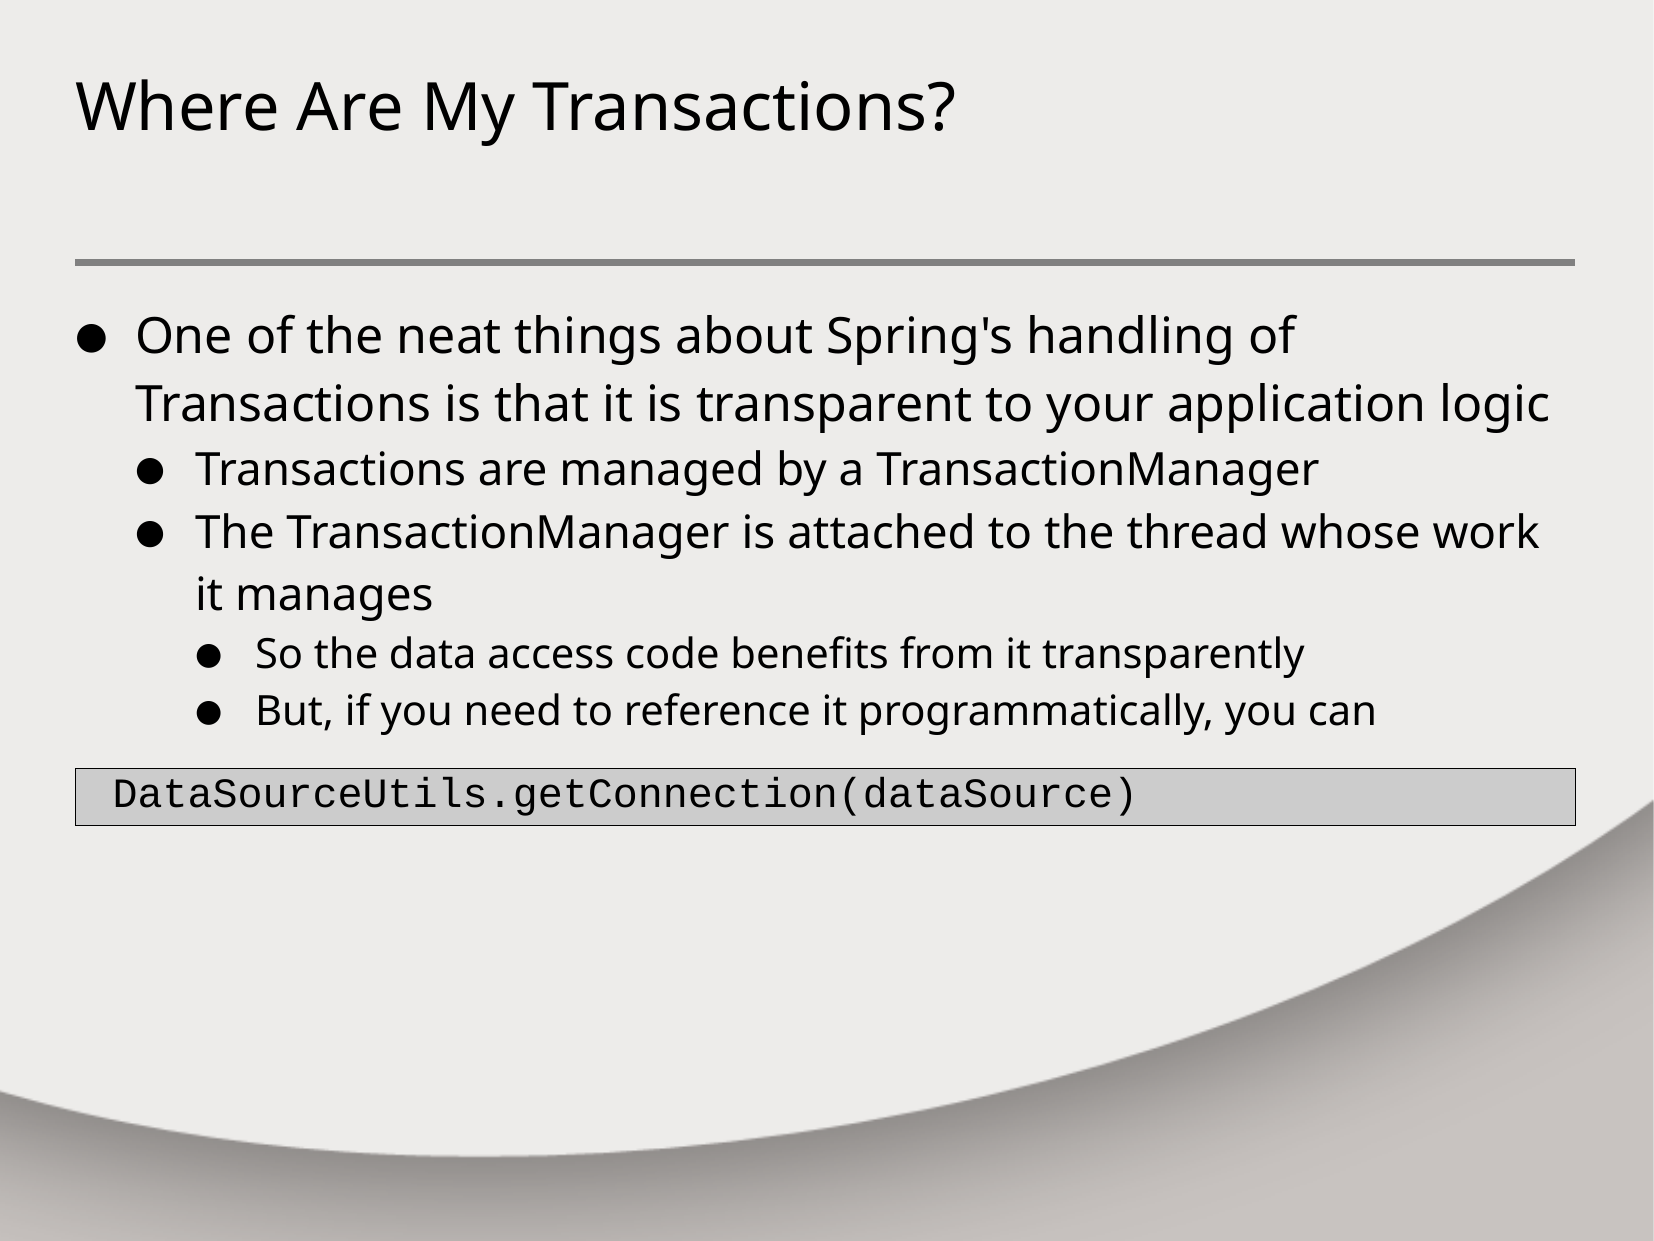

# Where Are My Transactions?
One of the neat things about Spring's handling of Transactions is that it is transparent to your application logic
Transactions are managed by a TransactionManager
The TransactionManager is attached to the thread whose work it manages
So the data access code benefits from it transparently
But, if you need to reference it programmatically, you can
DataSourceUtils.getConnection(dataSource)